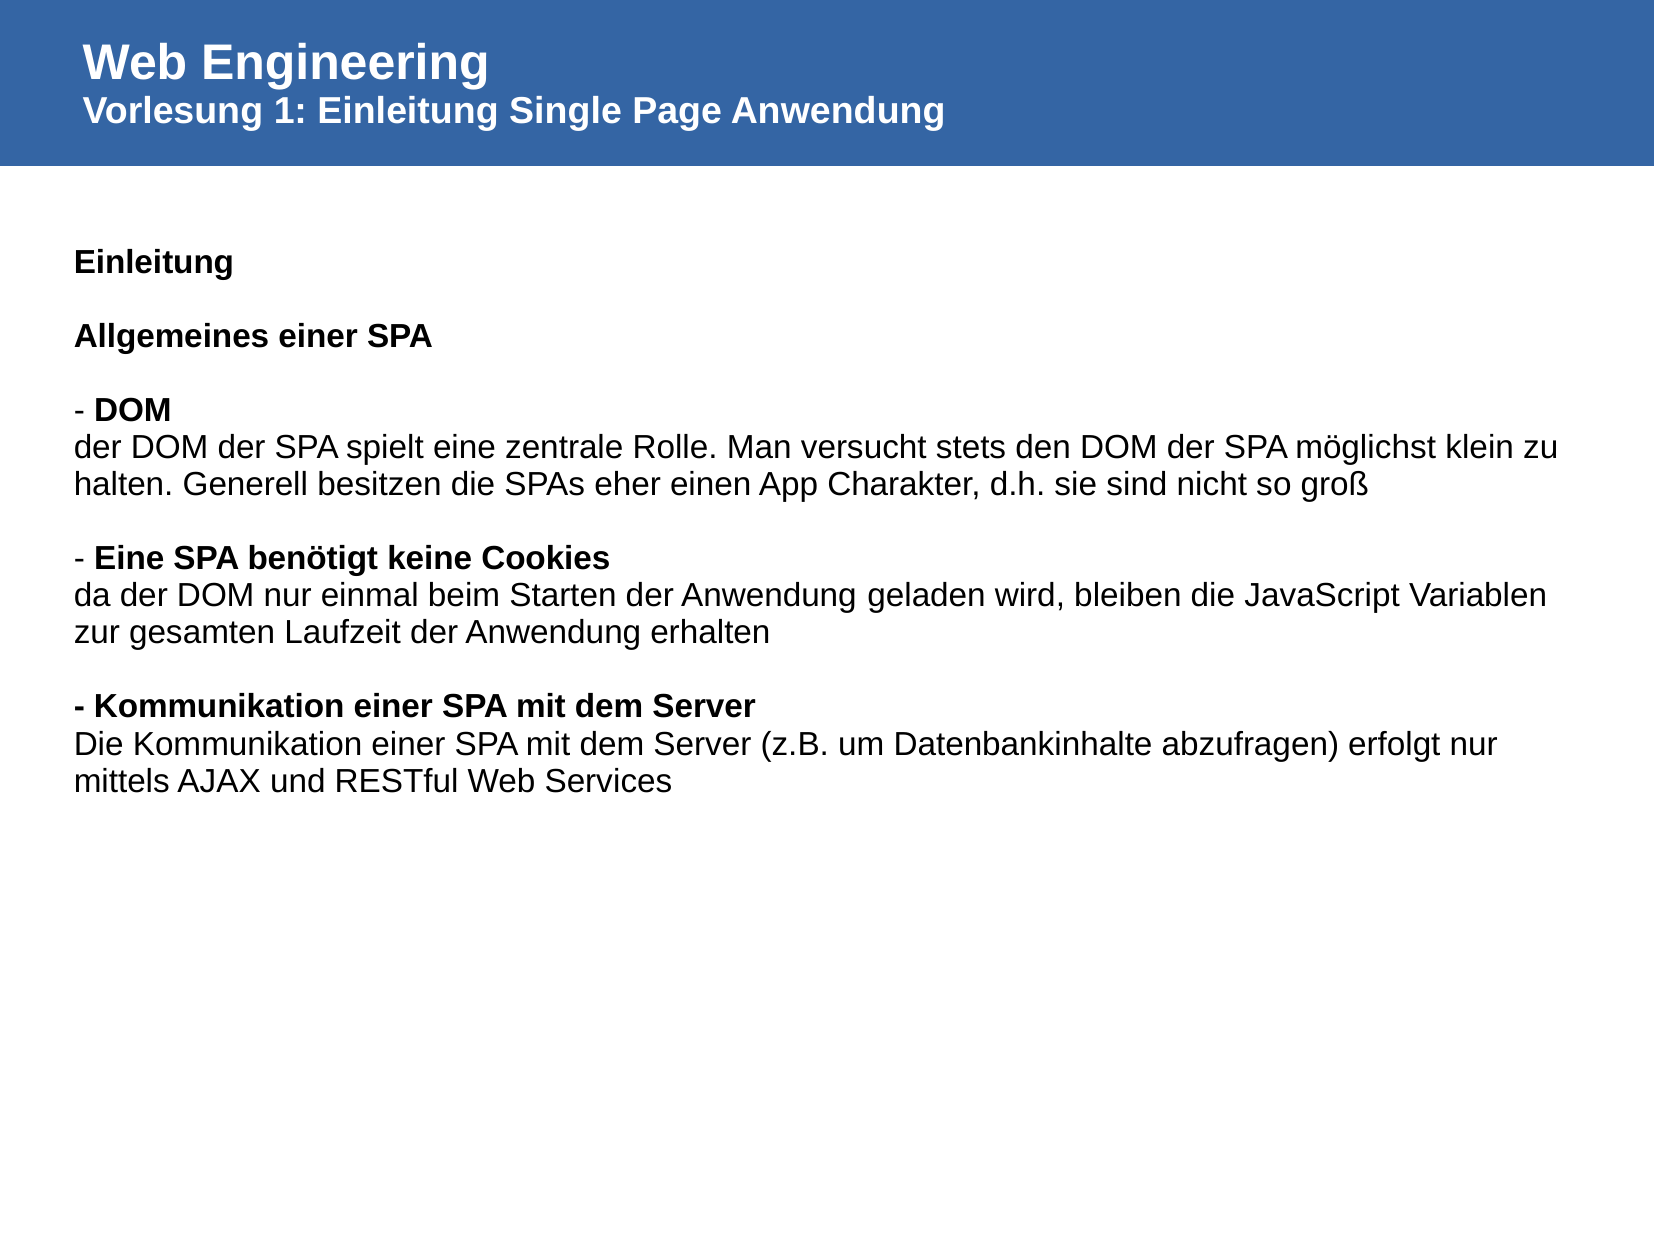

# Web Engineering Vorlesung 1: Einleitung Single Page Anwendung
Einleitung
Allgemeines einer SPA
- DOM
der DOM der SPA spielt eine zentrale Rolle. Man versucht stets den DOM der SPA möglichst klein zu halten. Generell besitzen die SPAs eher einen App Charakter, d.h. sie sind nicht so groß
- Eine SPA benötigt keine Cookies
da der DOM nur einmal beim Starten der Anwendung geladen wird, bleiben die JavaScript Variablen
zur gesamten Laufzeit der Anwendung erhalten
- Kommunikation einer SPA mit dem Server
Die Kommunikation einer SPA mit dem Server (z.B. um Datenbankinhalte abzufragen) erfolgt nur
mittels AJAX und RESTful Web Services